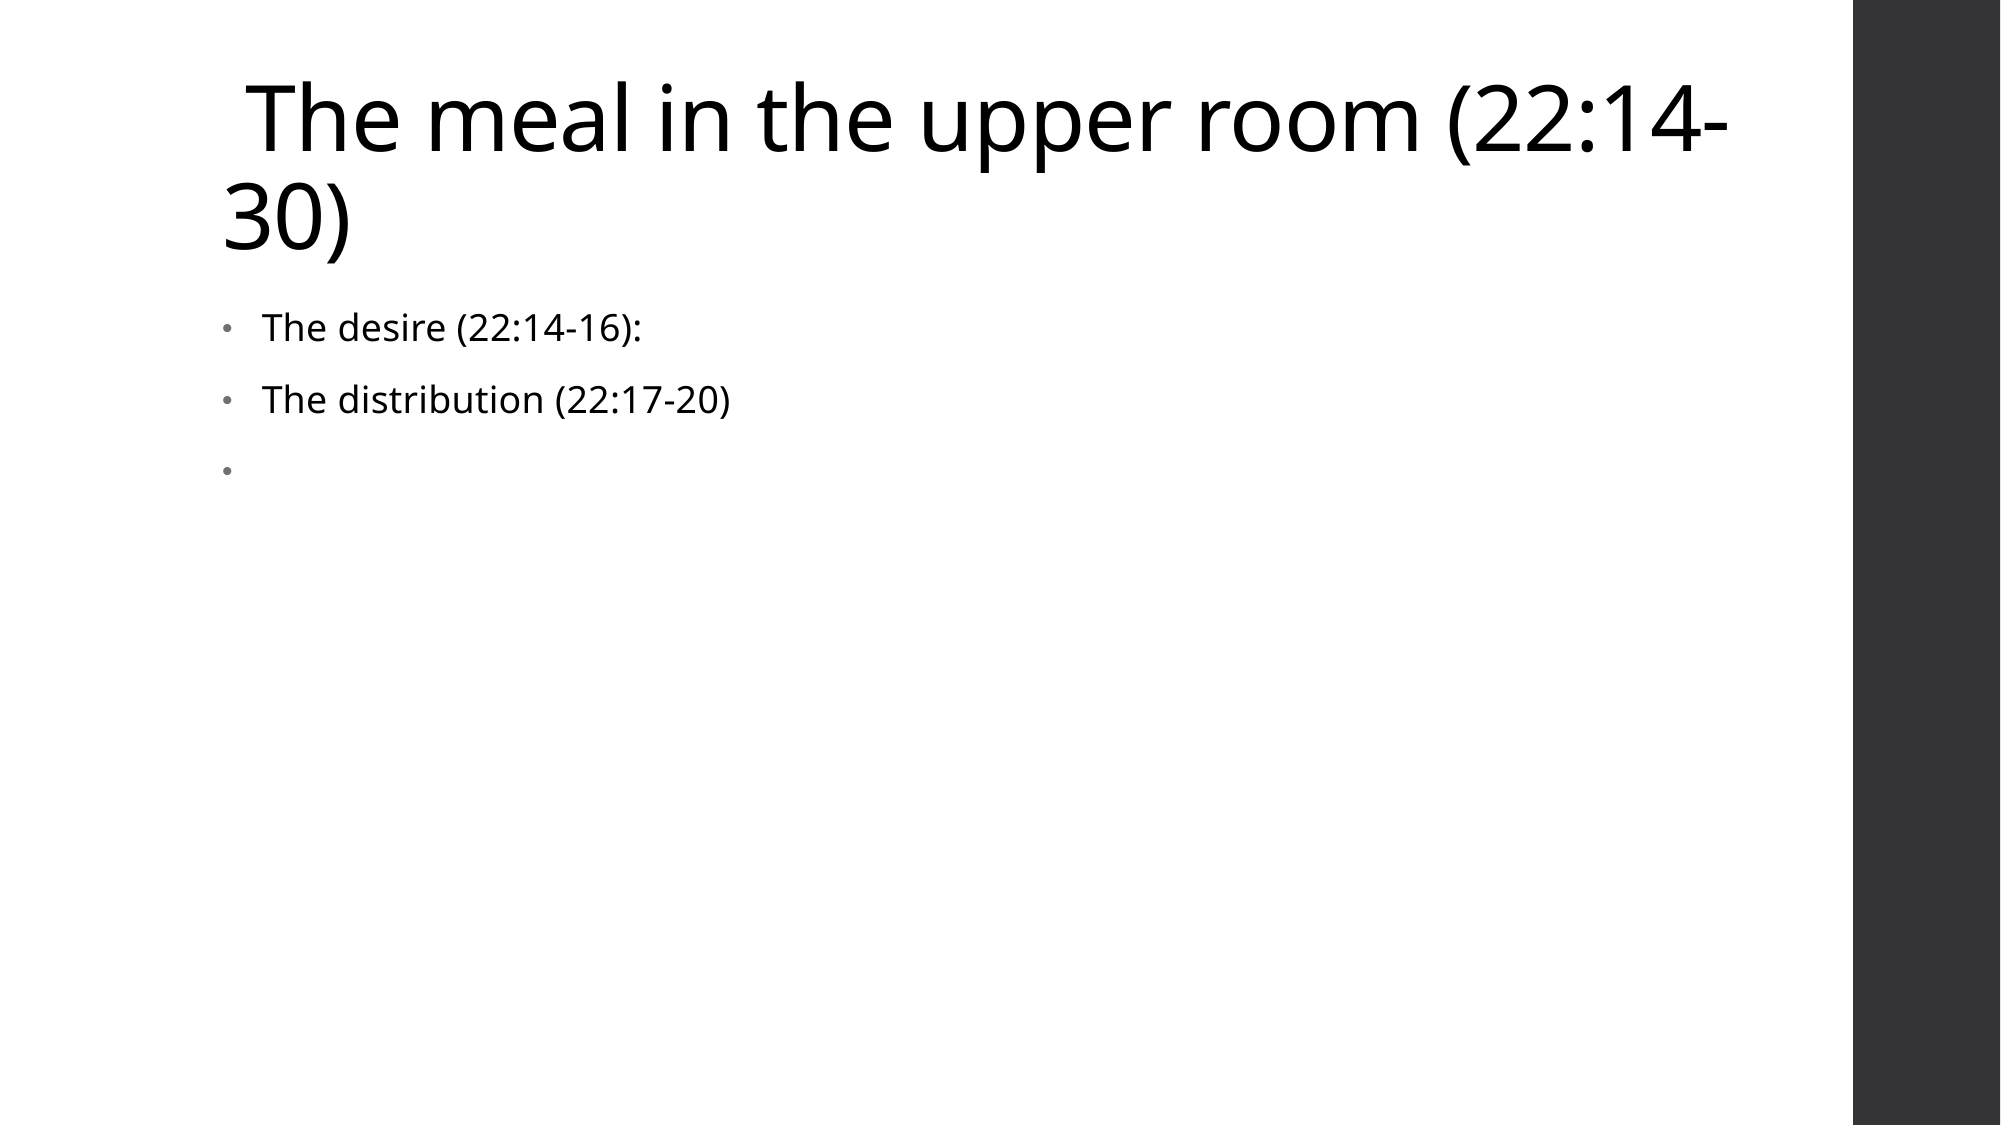

# The meal in the upper room (22:14-30)
 The desire (22:14-16):
 The distribution (22:17-20)